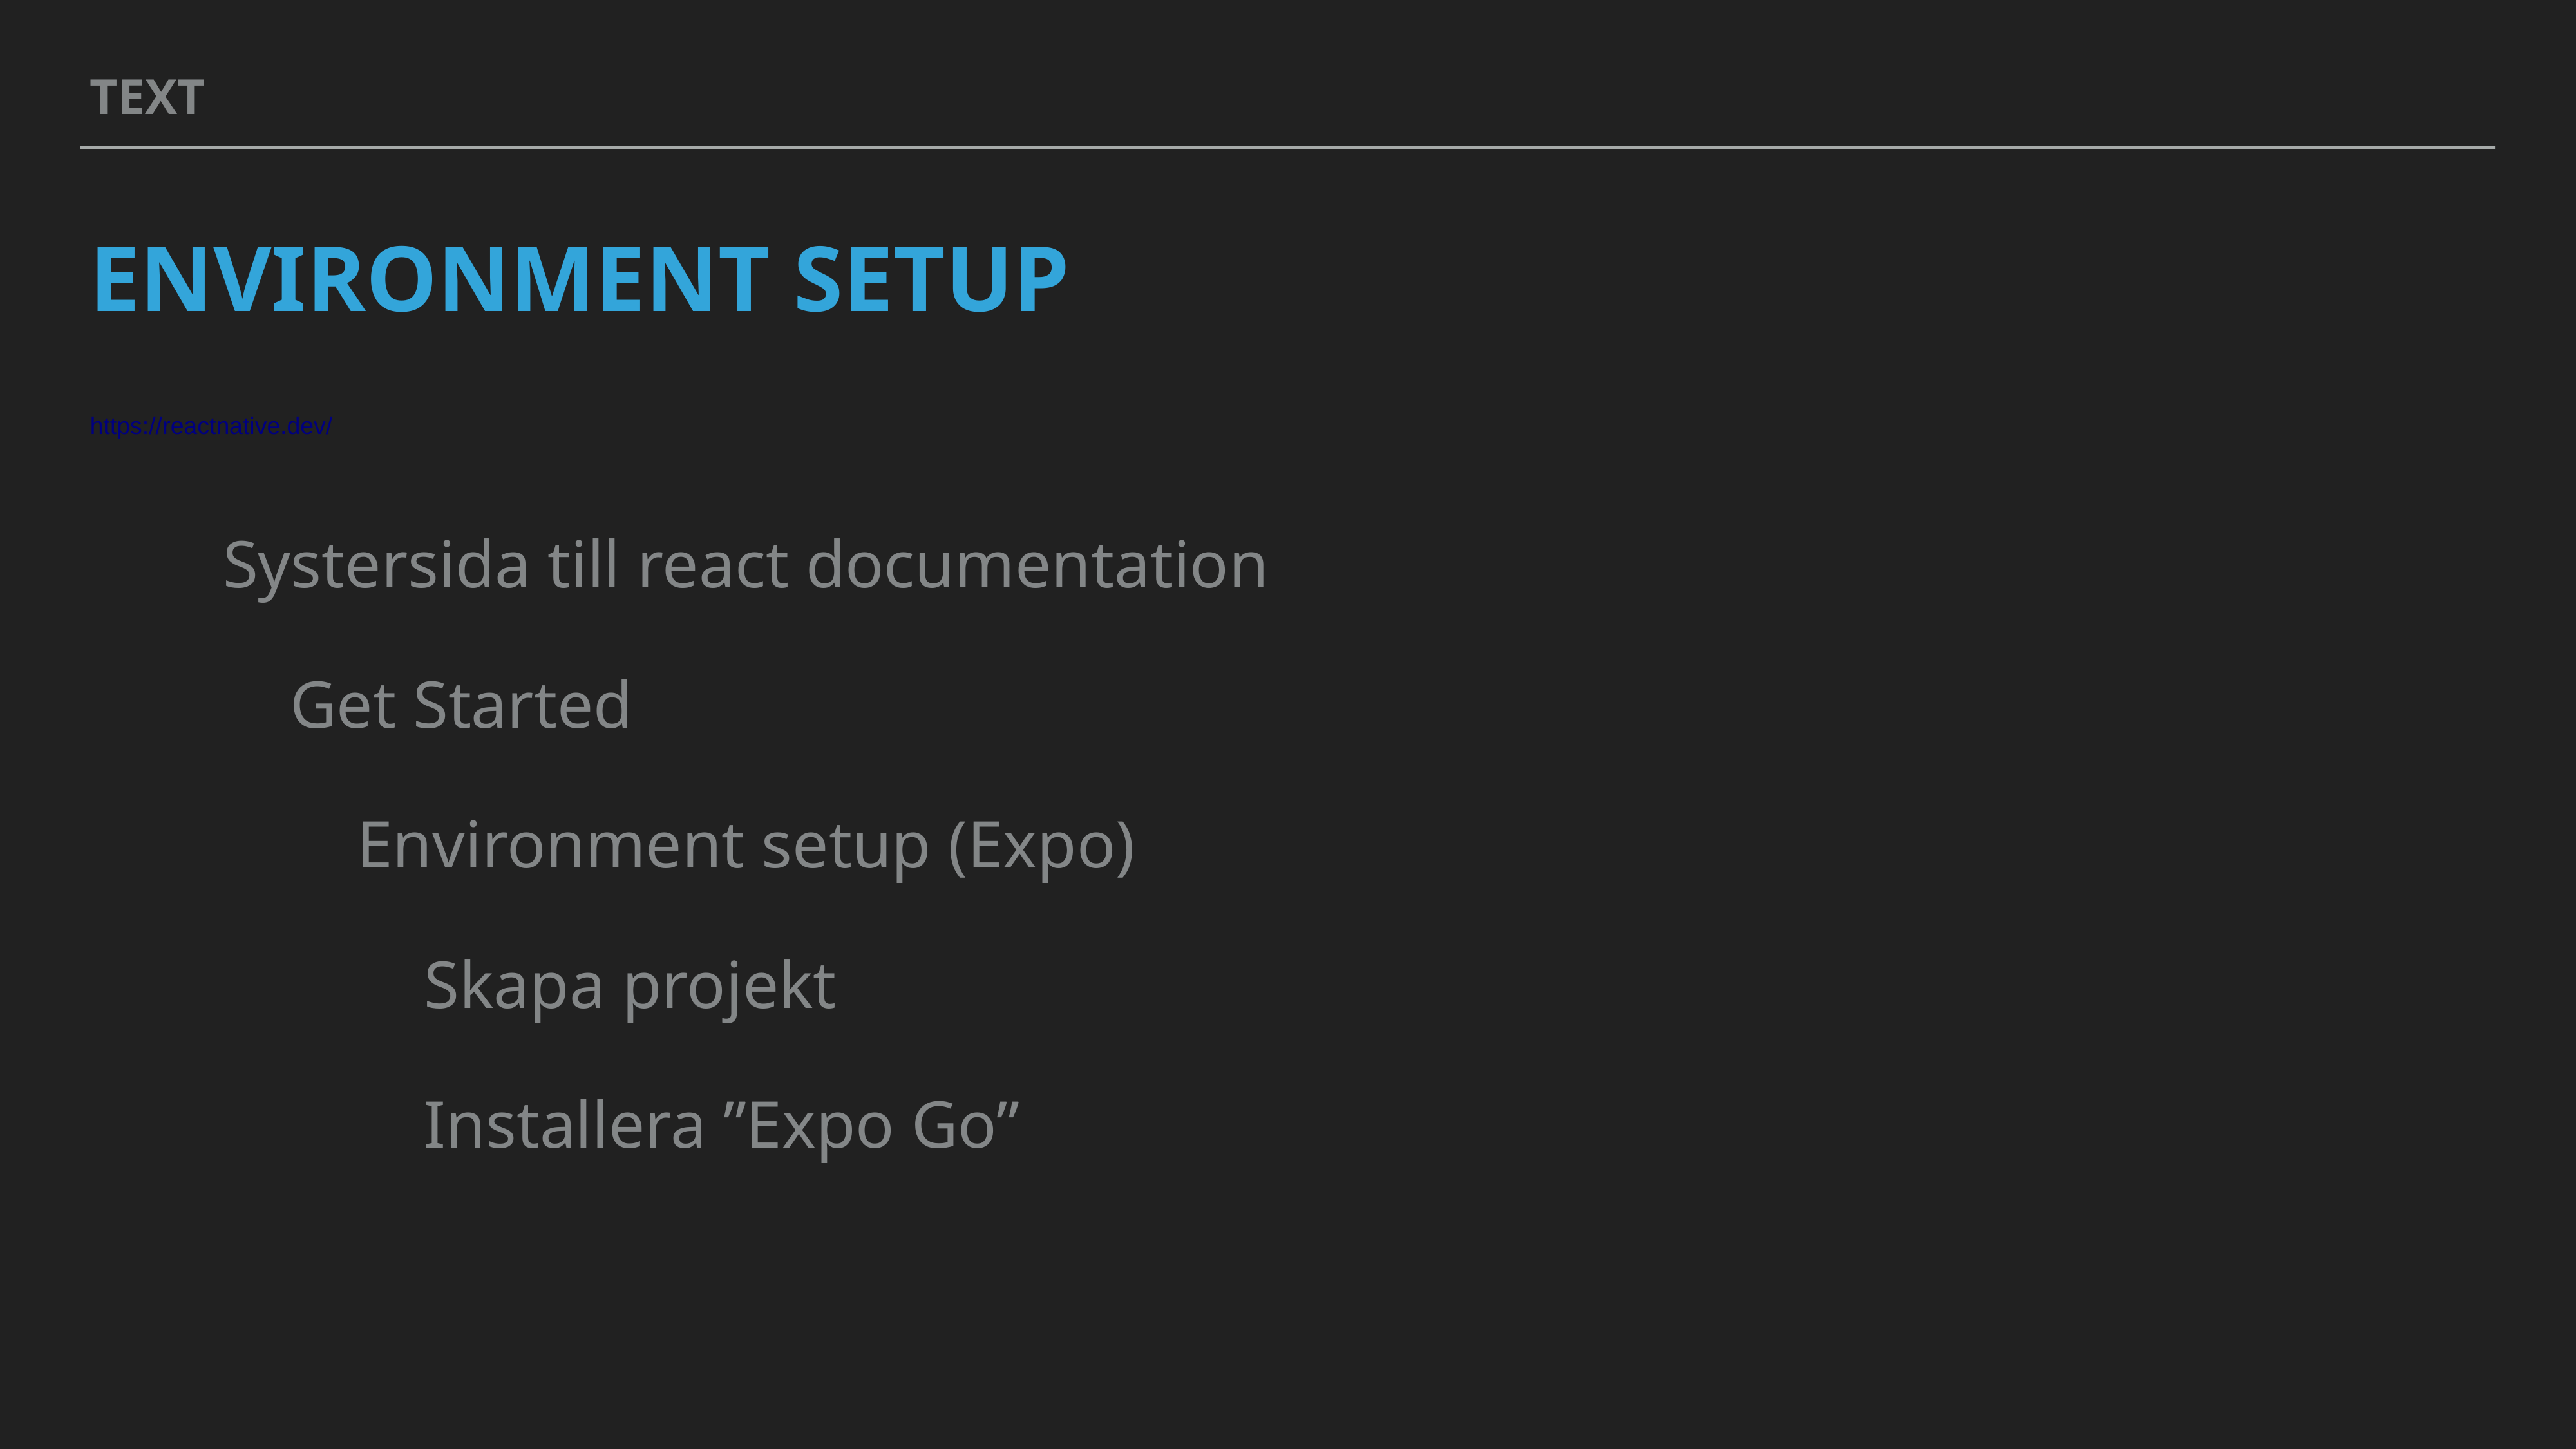

Environment Setup
https://reactnative.dev/
Systersida till react documentation
Get Started
Environment setup (Expo)
Skapa projekt
Installera ”Expo Go”